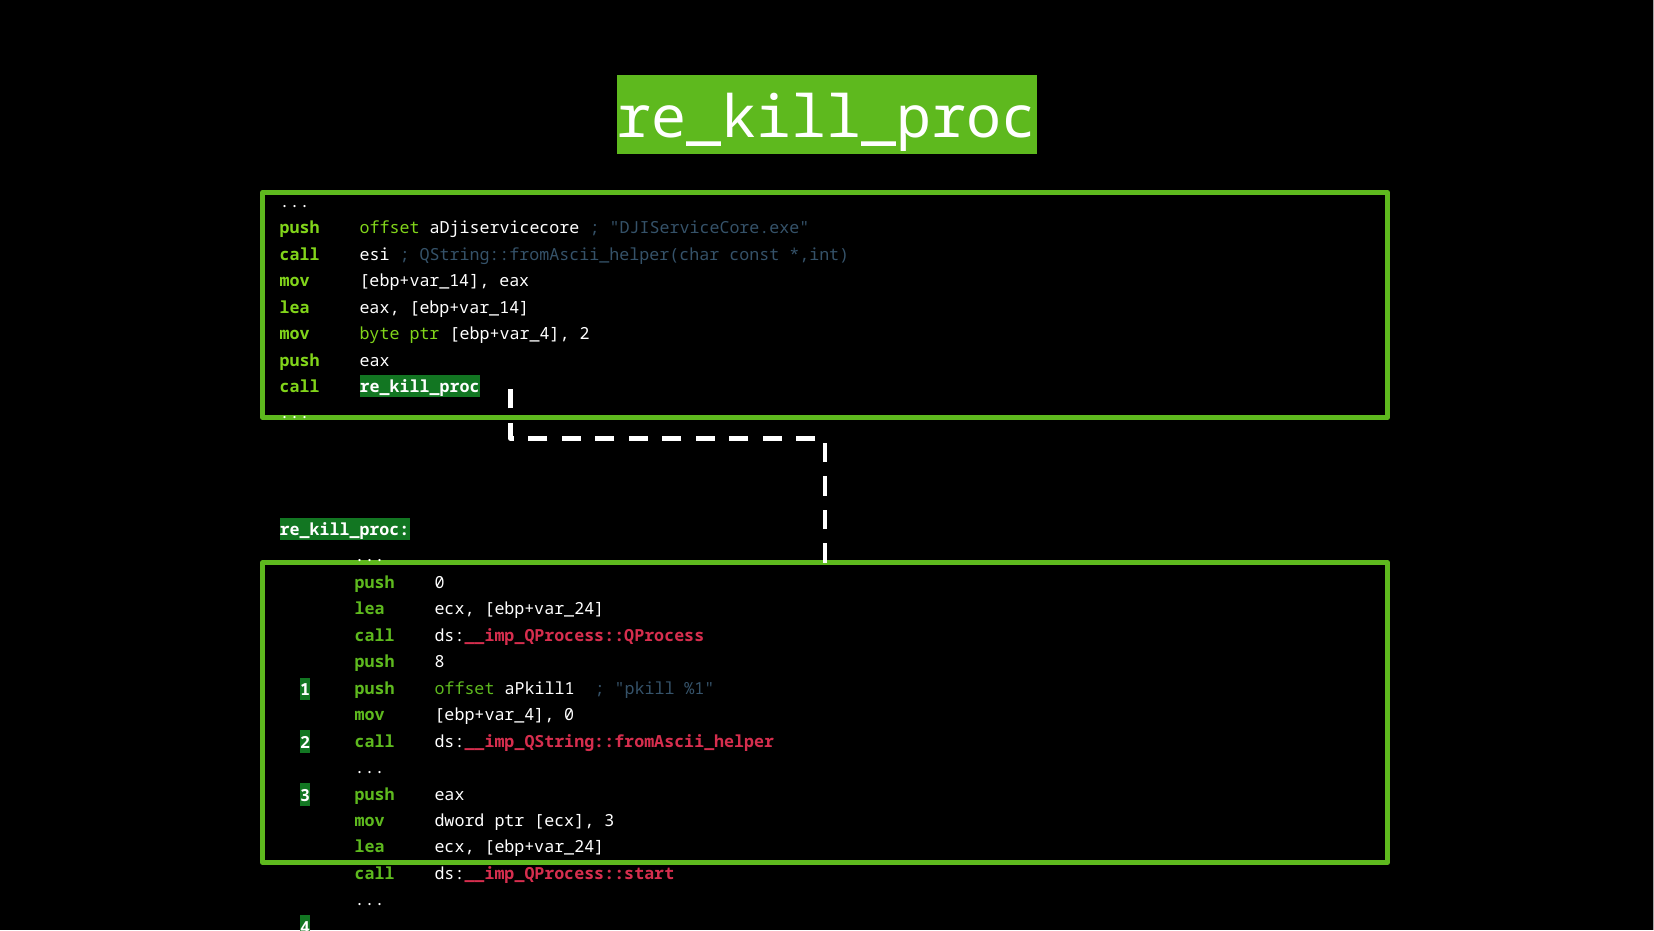

# re_kill_proc
...
push offset aDjiservicecore ; "DJIServiceCore.exe"
call esi ; QString::fromAscii_helper(char const *,int)
mov [ebp+var_14], eax
lea eax, [ebp+var_14]
mov byte ptr [ebp+var_4], 2
push eax
call re_kill_proc
...
re_kill_proc:
	...
	push 0
	lea ecx, [ebp+var_24]
	call ds:__imp_QProcess::QProcess
	push 8
	push offset aPkill1 ; "pkill %1"
	mov [ebp+var_4], 0
	call ds:__imp_QString::fromAscii_helper
	...
	push eax
	mov dword ptr [ecx], 3
	lea ecx, [ebp+var_24]
	call ds:__imp_QProcess::start
	...
1
2
3
4